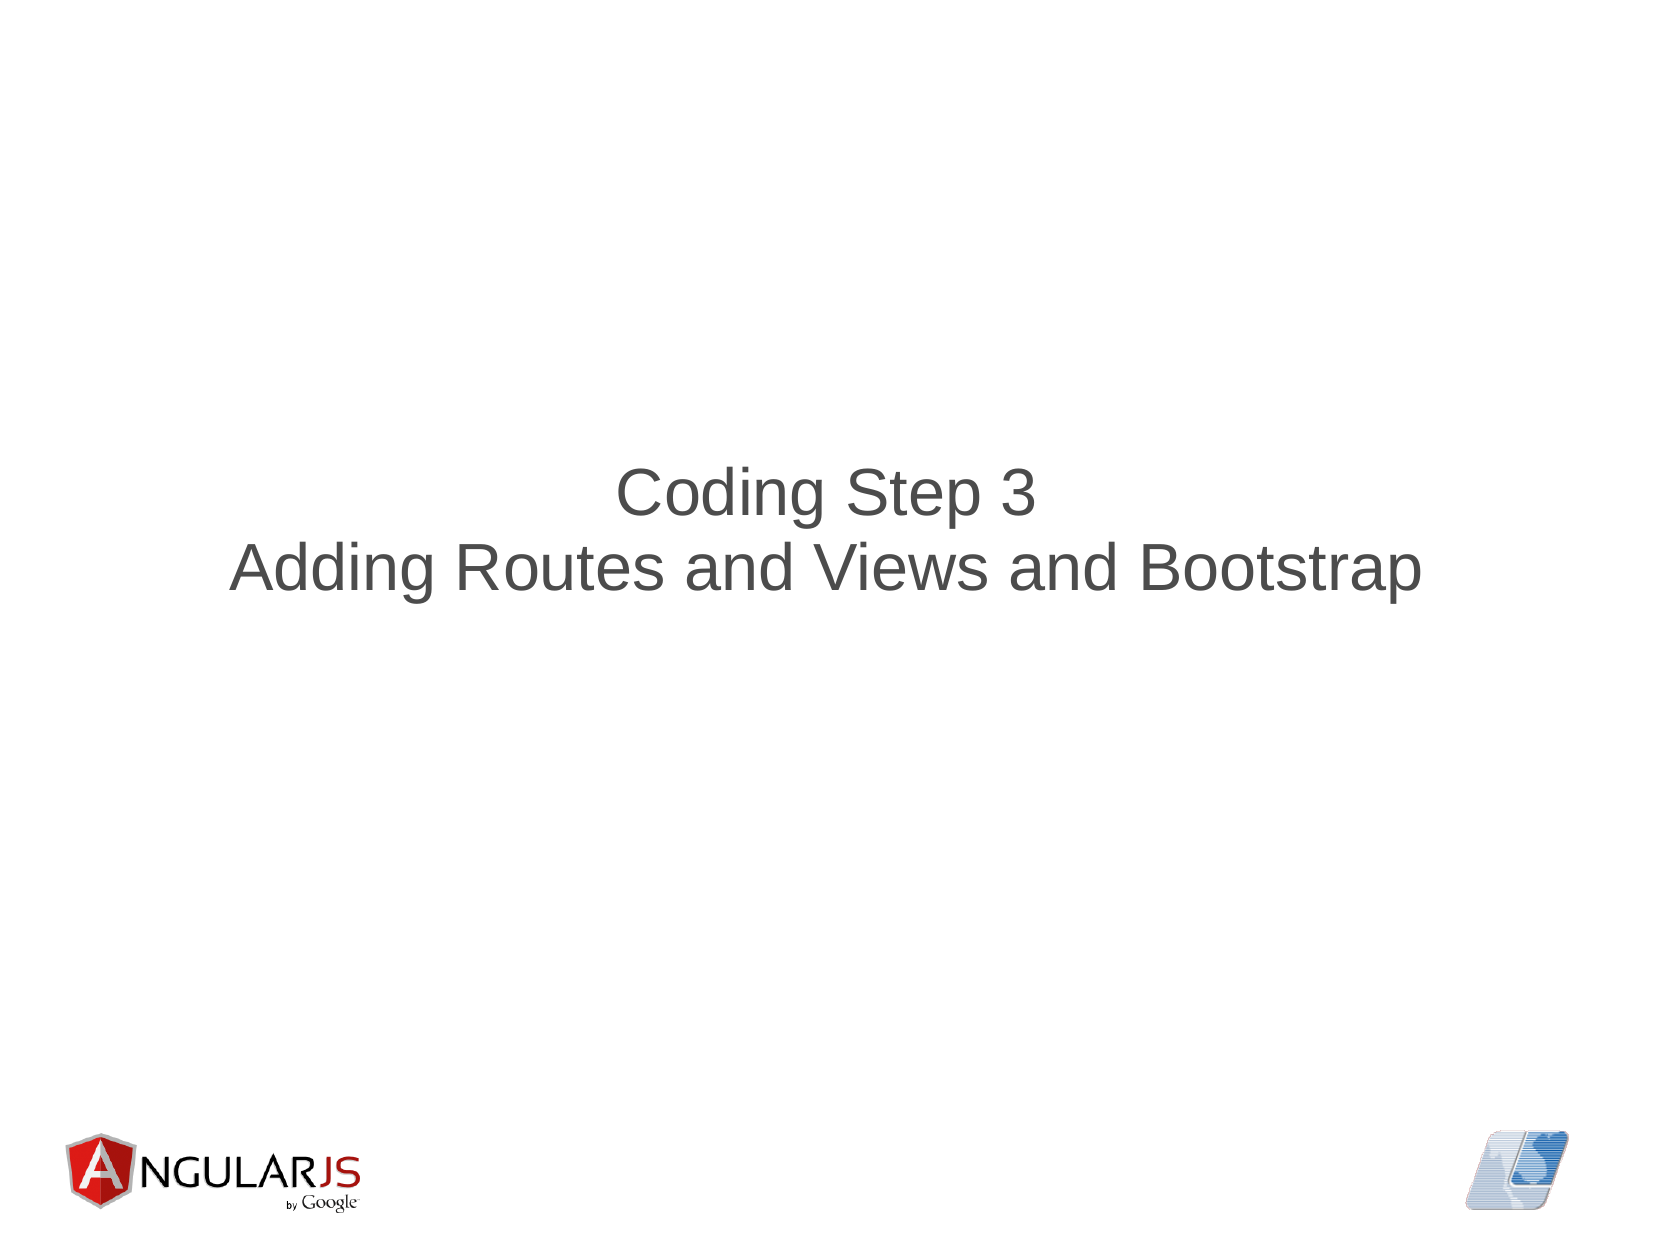

# Coding Step 3
Adding Routes and Views and Bootstrap